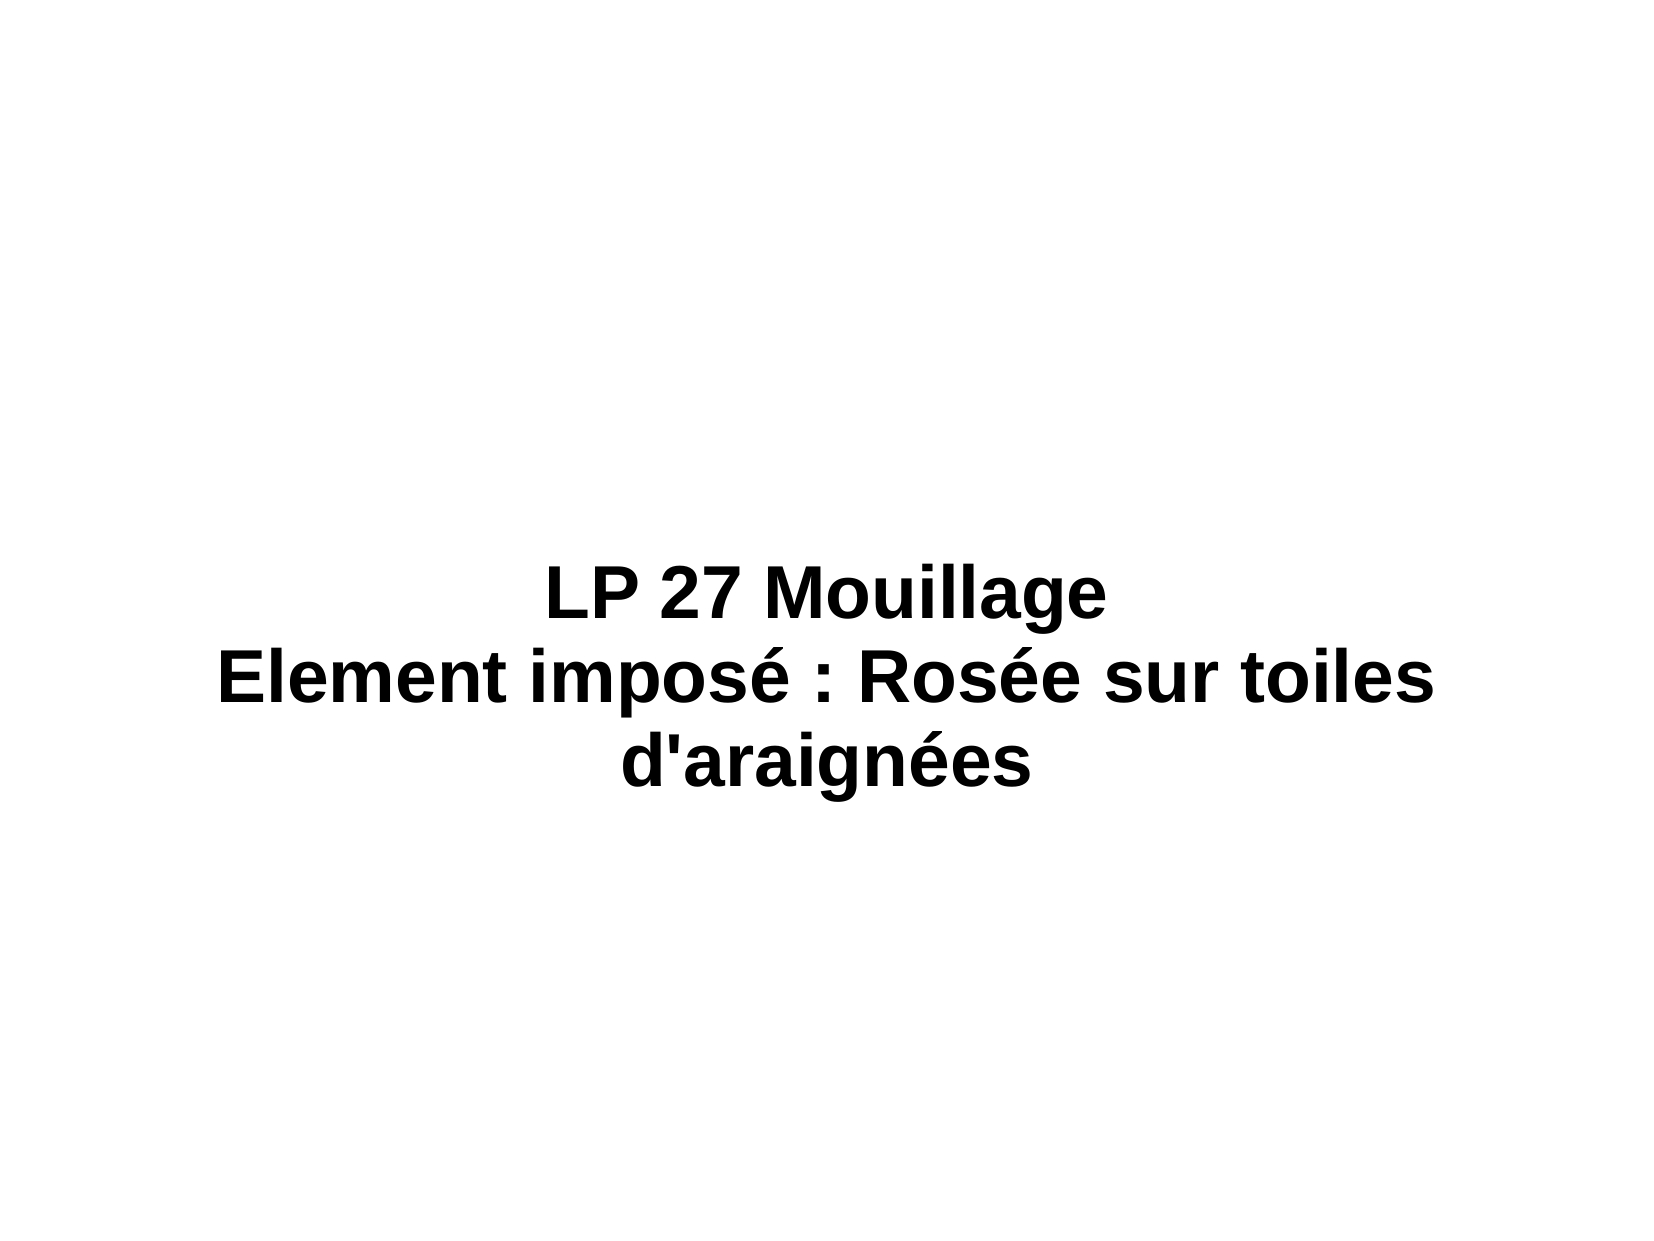

LP 27 Mouillage
Element imposé : Rosée sur toiles d'araignées